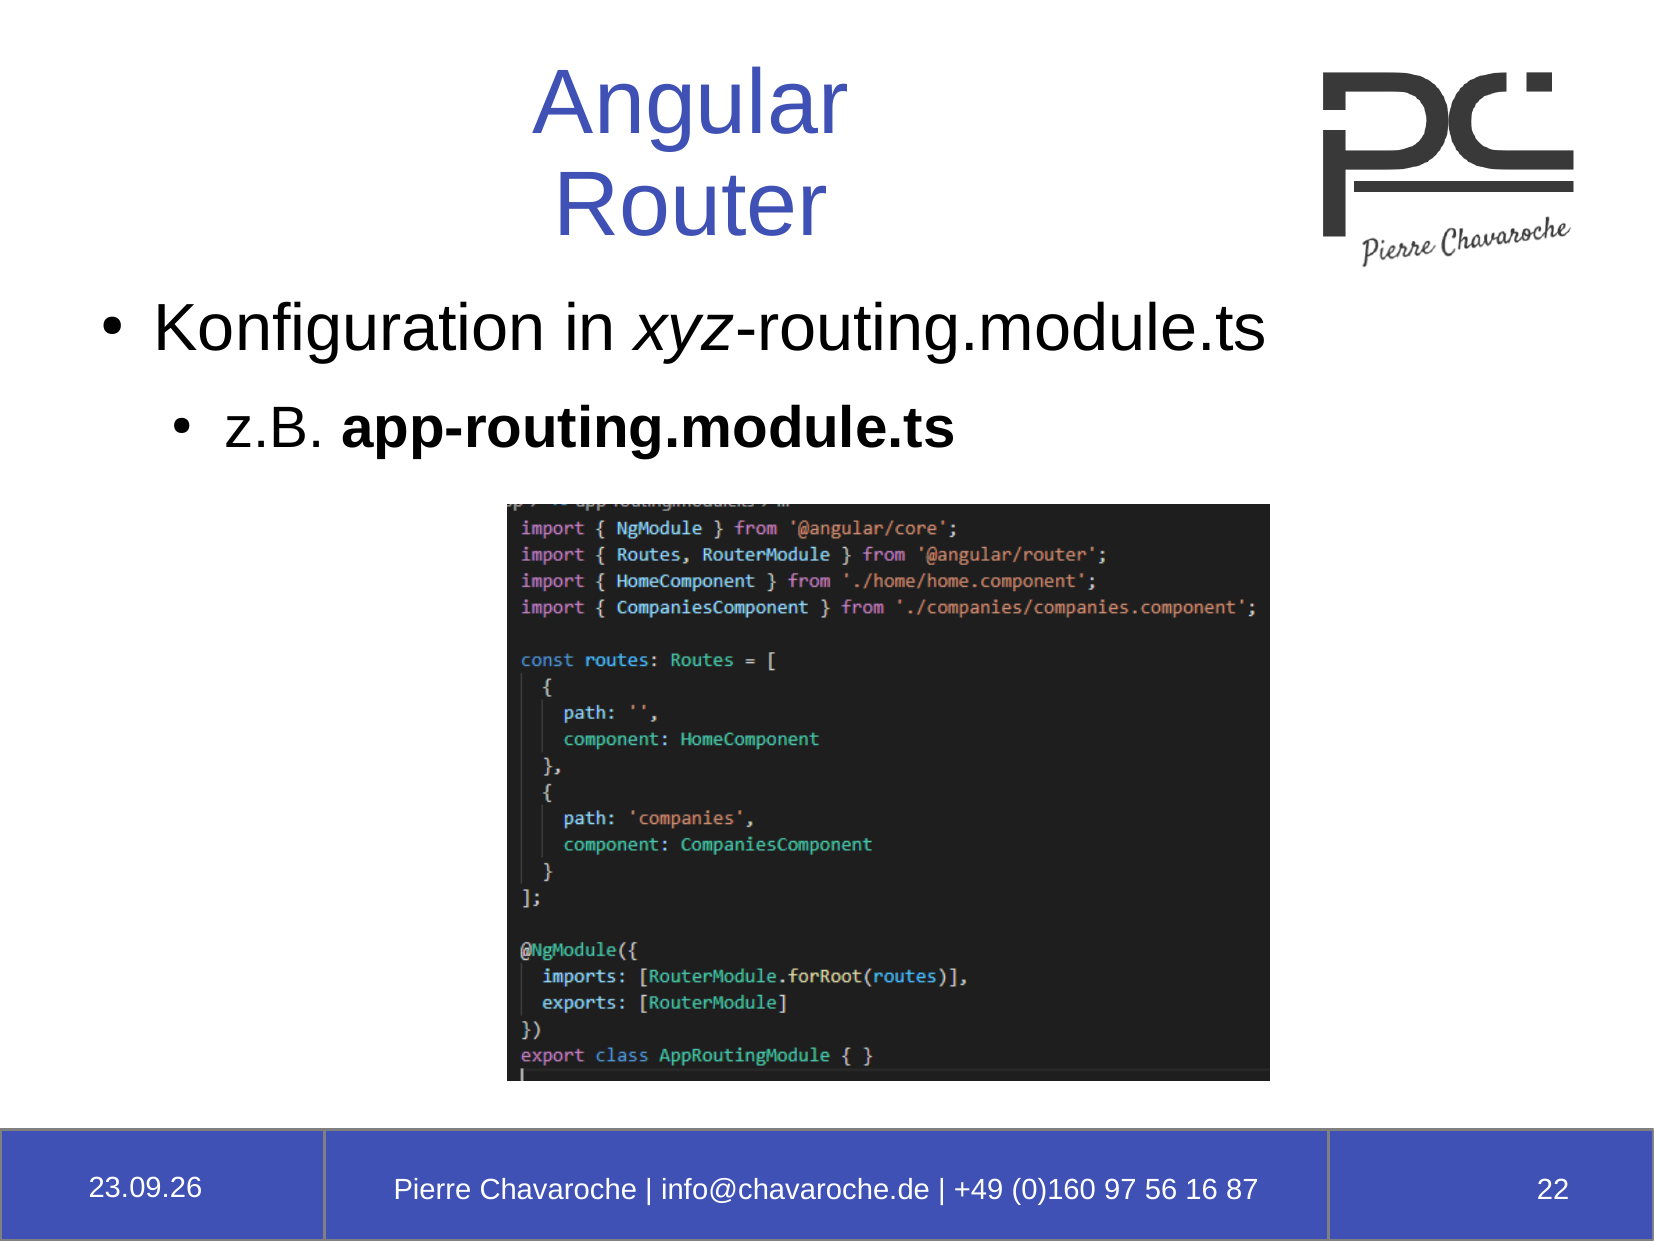

# Angular Router
Konfiguration in xyz-routing.module.ts
z.B. app-routing.module.ts
Pierre Chavaroche | info@chavaroche.de | +49 (0)160 97 56 16 87
22